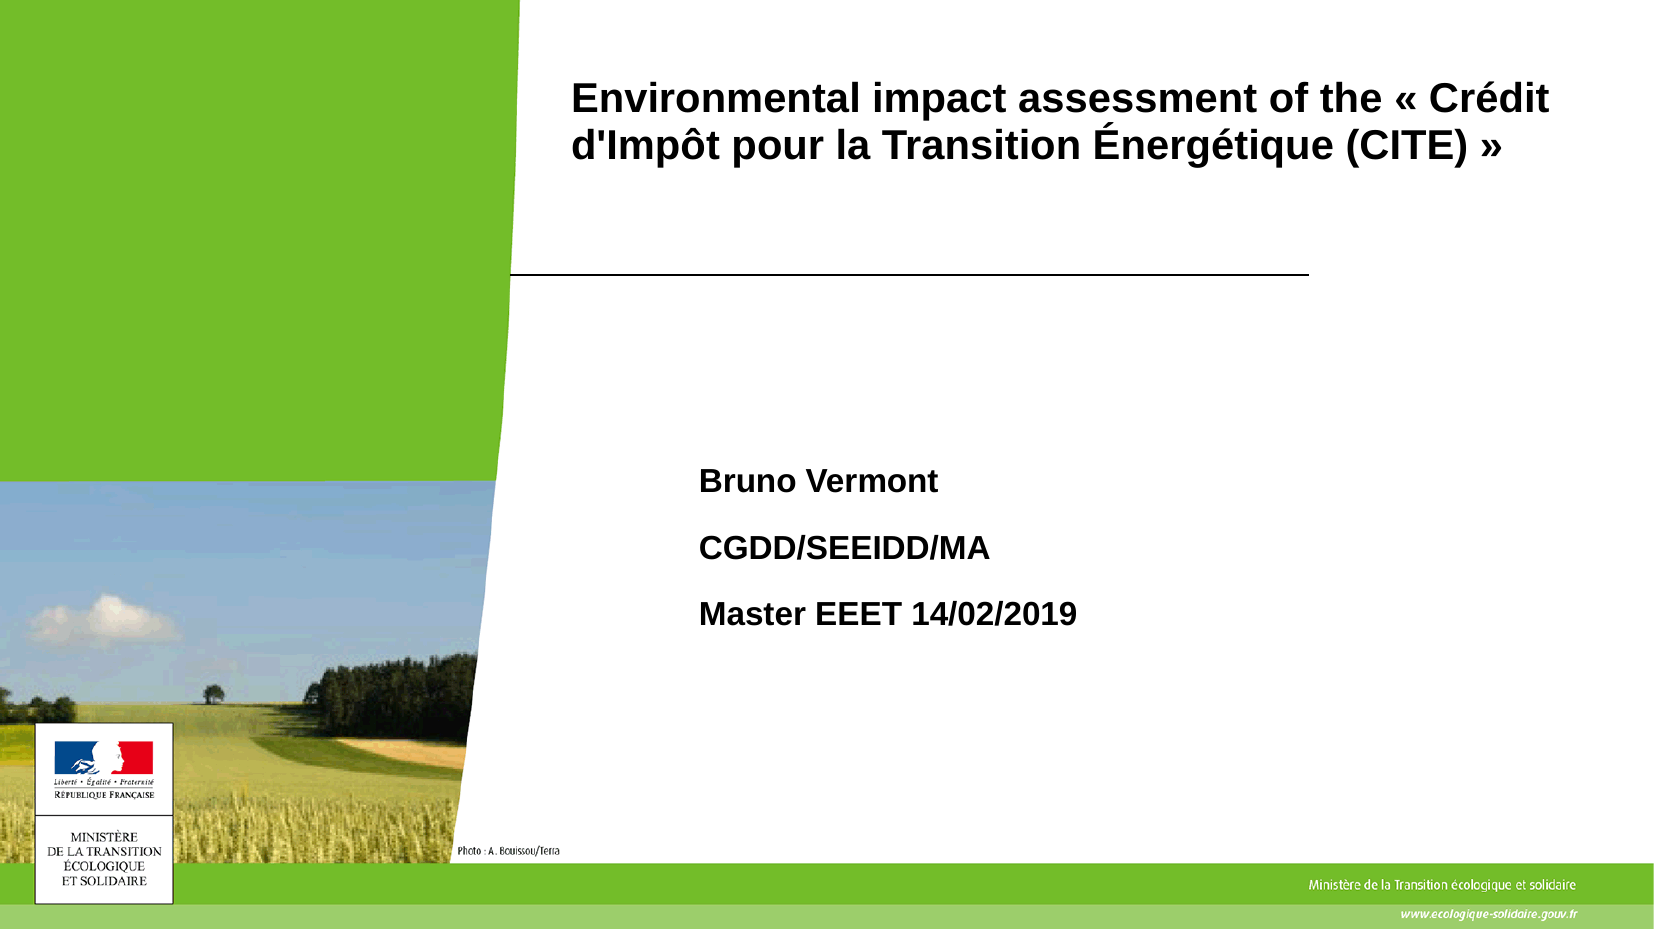

# Environmental impact assessment of the « Crédit d'Impôt pour la Transition Énergétique (CITE) »
Bruno Vermont
CGDD/SEEIDD/MA
Master EEET 14/02/2019